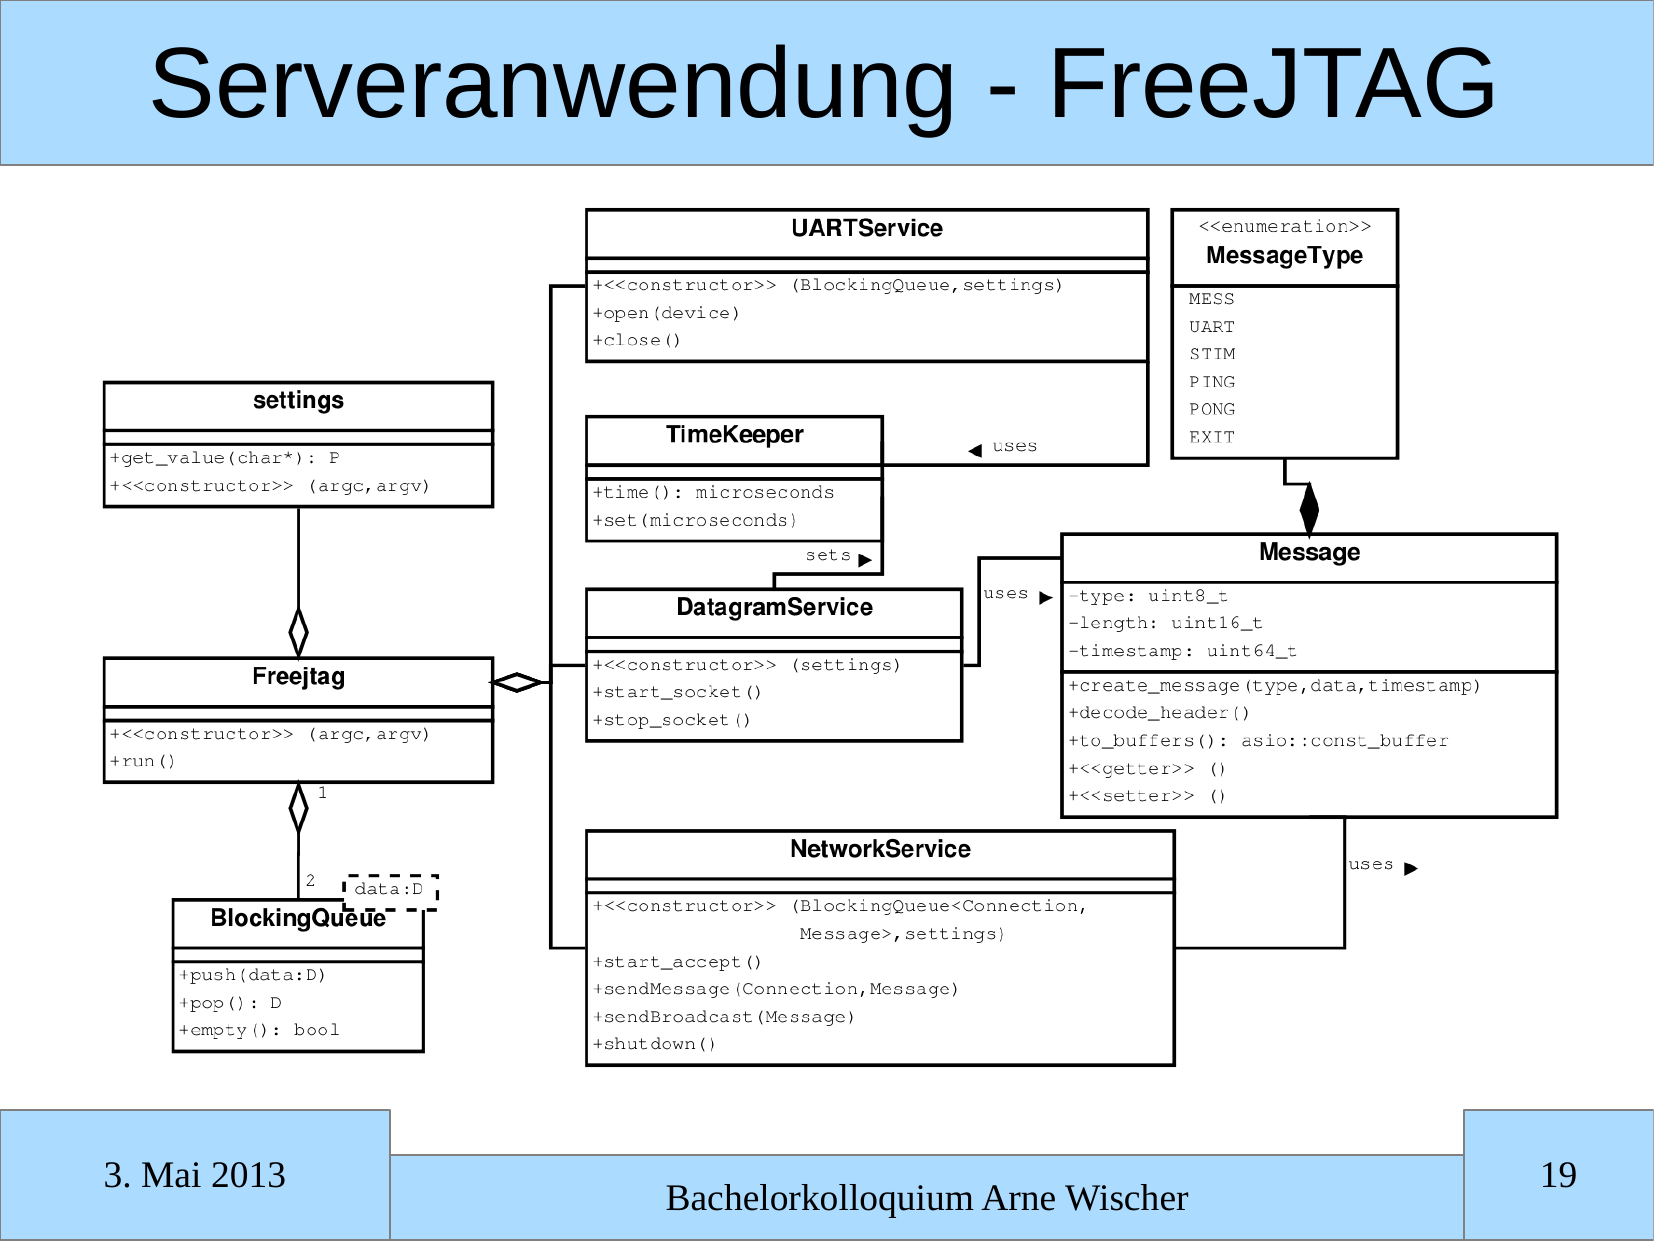

# Serveranwendung - FreeJTAG
3. Mai 2013
19
Bachelorkolloquium Arne Wischer